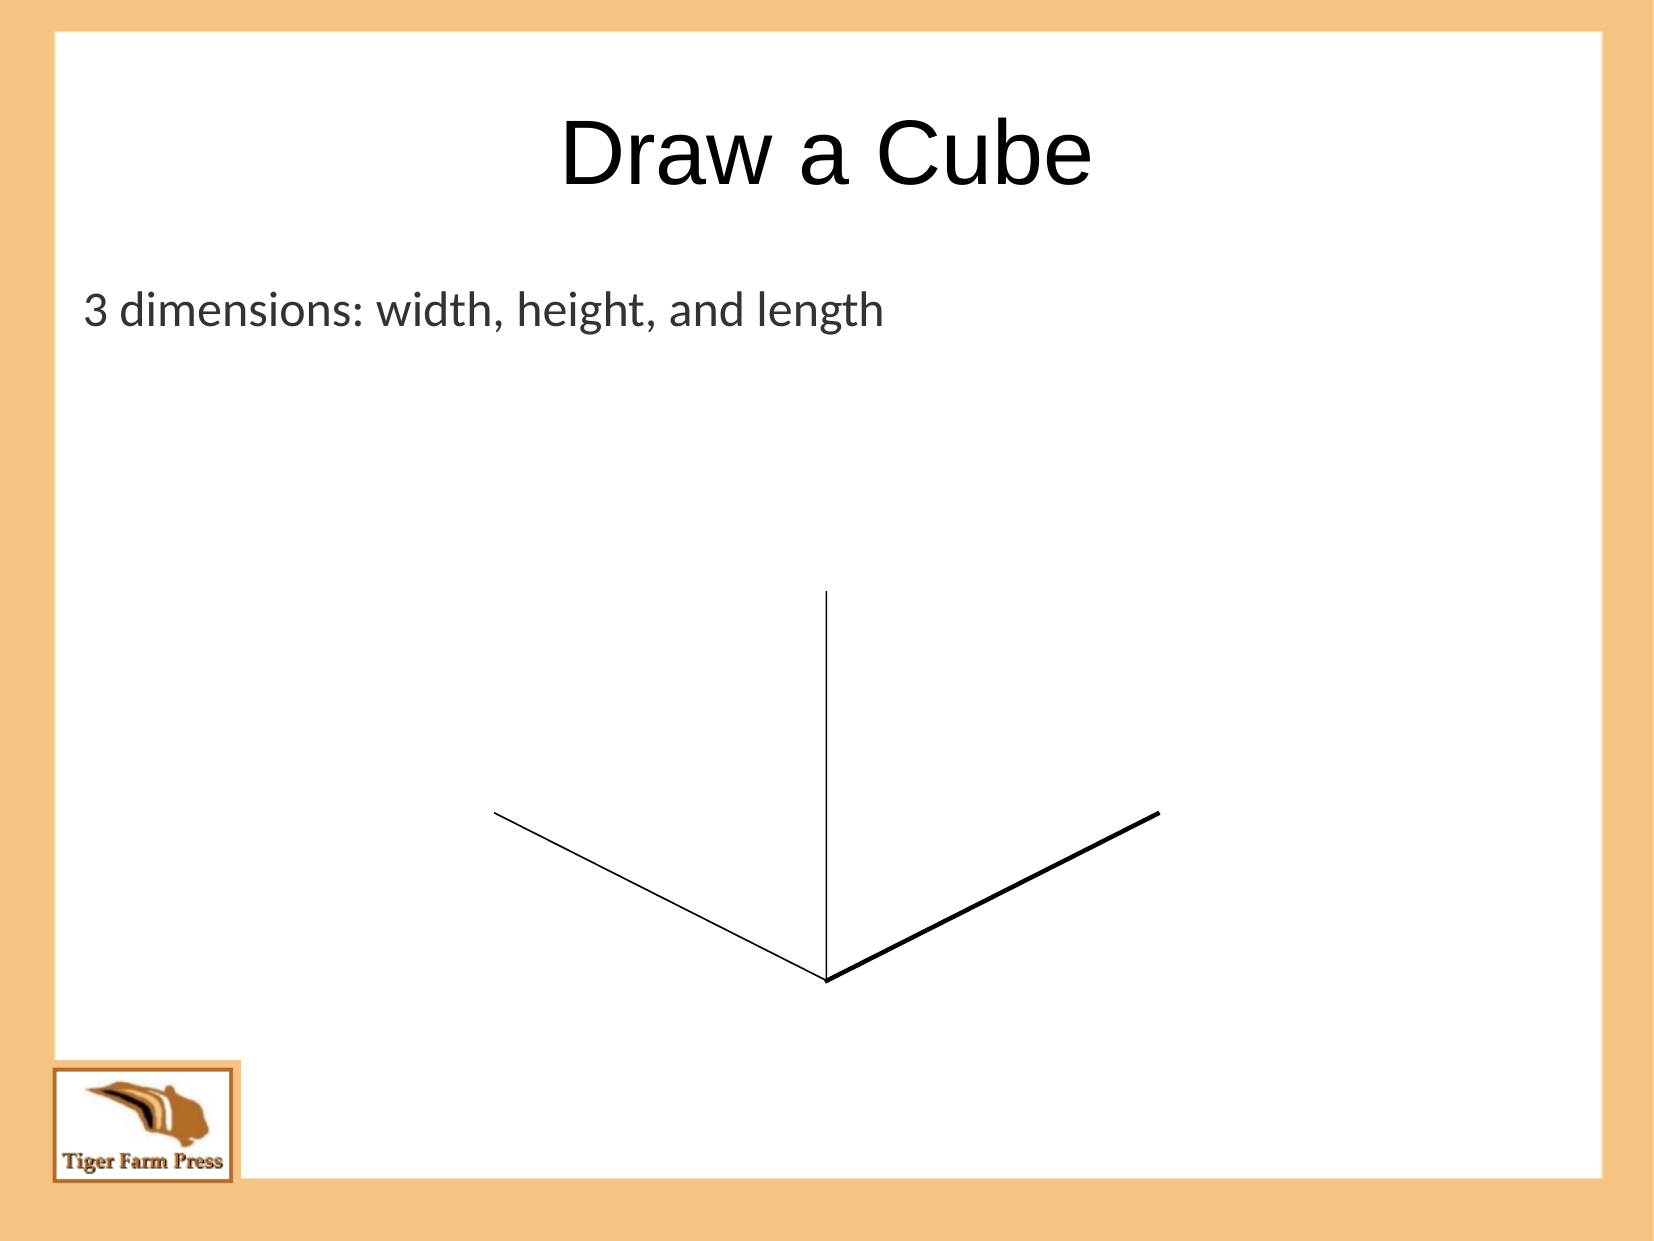

# Draw a Cube
3 dimensions: width, height, and length